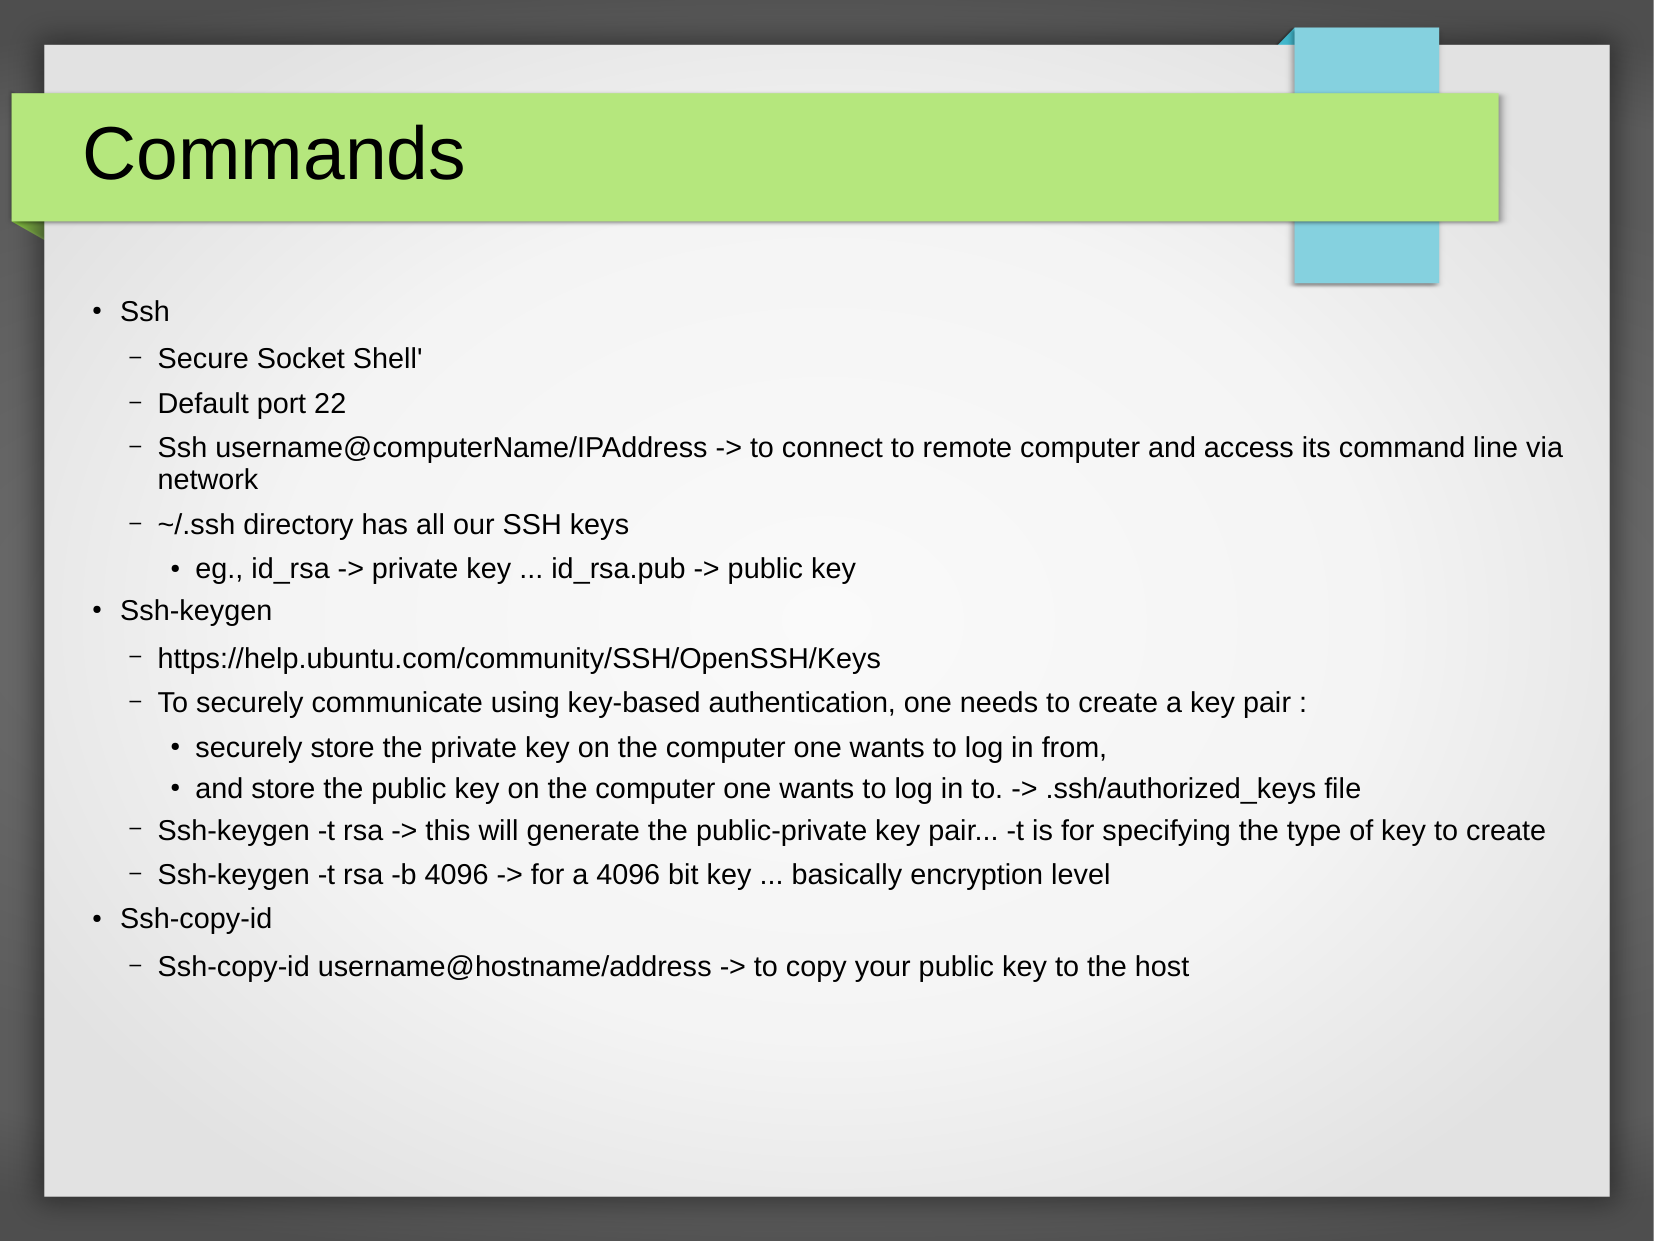

# Commands
Ssh
Secure Socket Shell'
Default port 22
Ssh username@computerName/IPAddress -> to connect to remote computer and access its command line via network
~/.ssh directory has all our SSH keys
eg., id_rsa -> private key ... id_rsa.pub -> public key
Ssh-keygen
https://help.ubuntu.com/community/SSH/OpenSSH/Keys
To securely communicate using key-based authentication, one needs to create a key pair :
securely store the private key on the computer one wants to log in from,
and store the public key on the computer one wants to log in to. -> .ssh/authorized_keys file
Ssh-keygen -t rsa -> this will generate the public-private key pair... -t is for specifying the type of key to create
Ssh-keygen -t rsa -b 4096 -> for a 4096 bit key ... basically encryption level
Ssh-copy-id
Ssh-copy-id username@hostname/address -> to copy your public key to the host